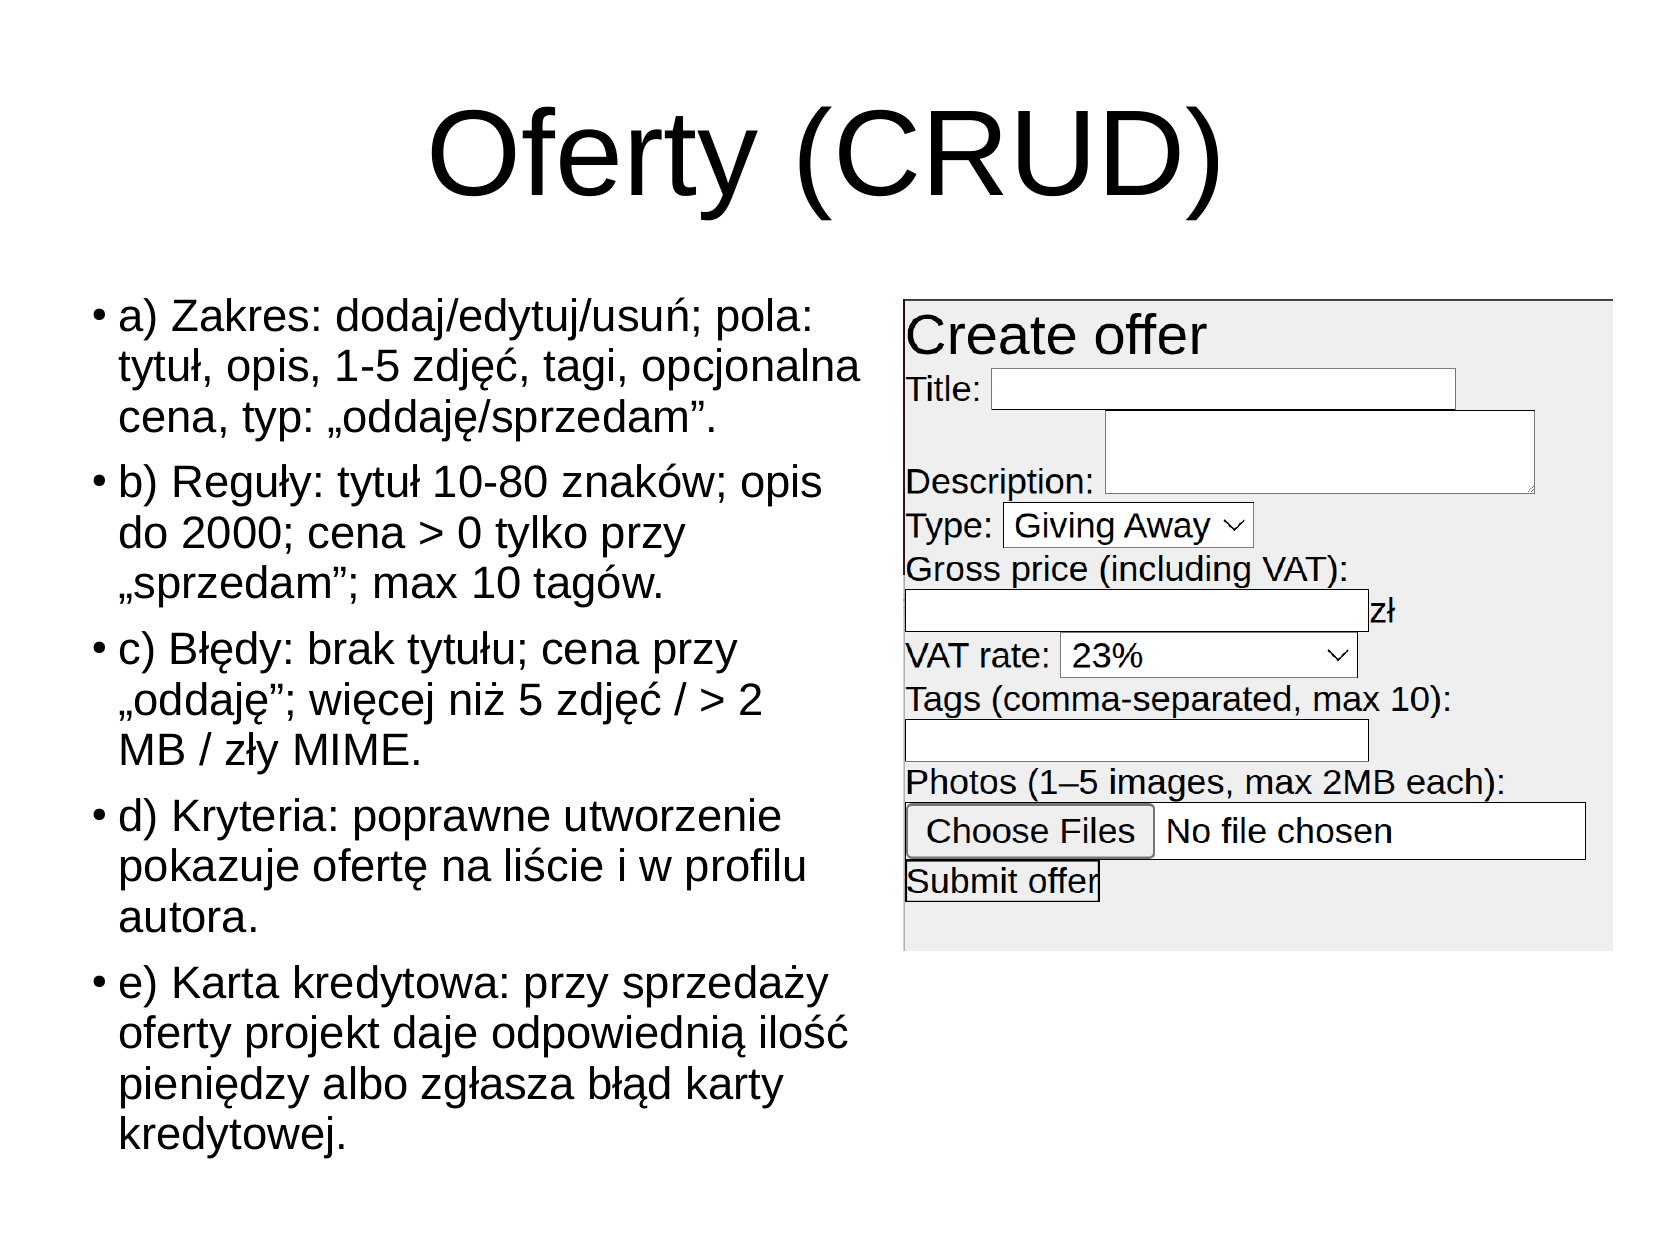

# Oferty (CRUD)
a) Zakres: dodaj/edytuj/usuń; pola: tytuł, opis, 1-5 zdjęć, tagi, opcjonalna cena, typ: „oddaję/sprzedam”.
b) Reguły: tytuł 10-80 znaków; opis do 2000; cena > 0 tylko przy „sprzedam”; max 10 tagów.
c) Błędy: brak tytułu; cena przy „oddaję”; więcej niż 5 zdjęć / > 2 MB / zły MIME.
d) Kryteria: poprawne utworzenie pokazuje ofertę na liście i w profilu autora.
e) Karta kredytowa: przy sprzedaży oferty projekt daje odpowiednią ilość pieniędzy albo zgłasza błąd karty kredytowej.